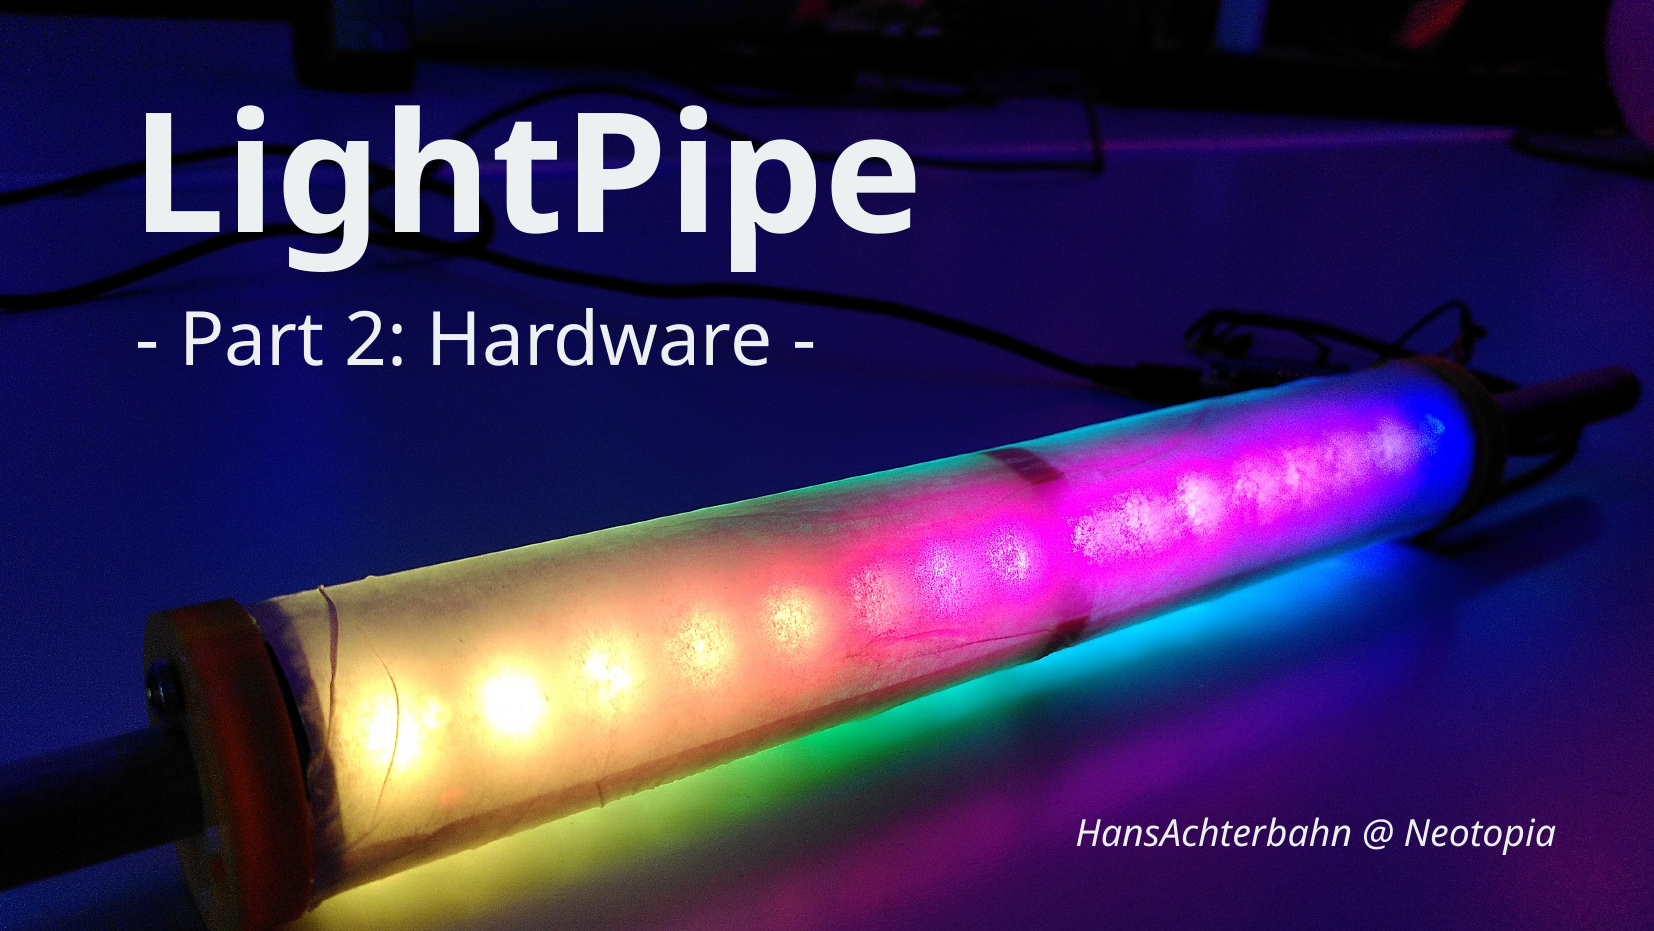

LightPipe
- Part 2: Hardware -
HansAchterbahn @ Neotopia